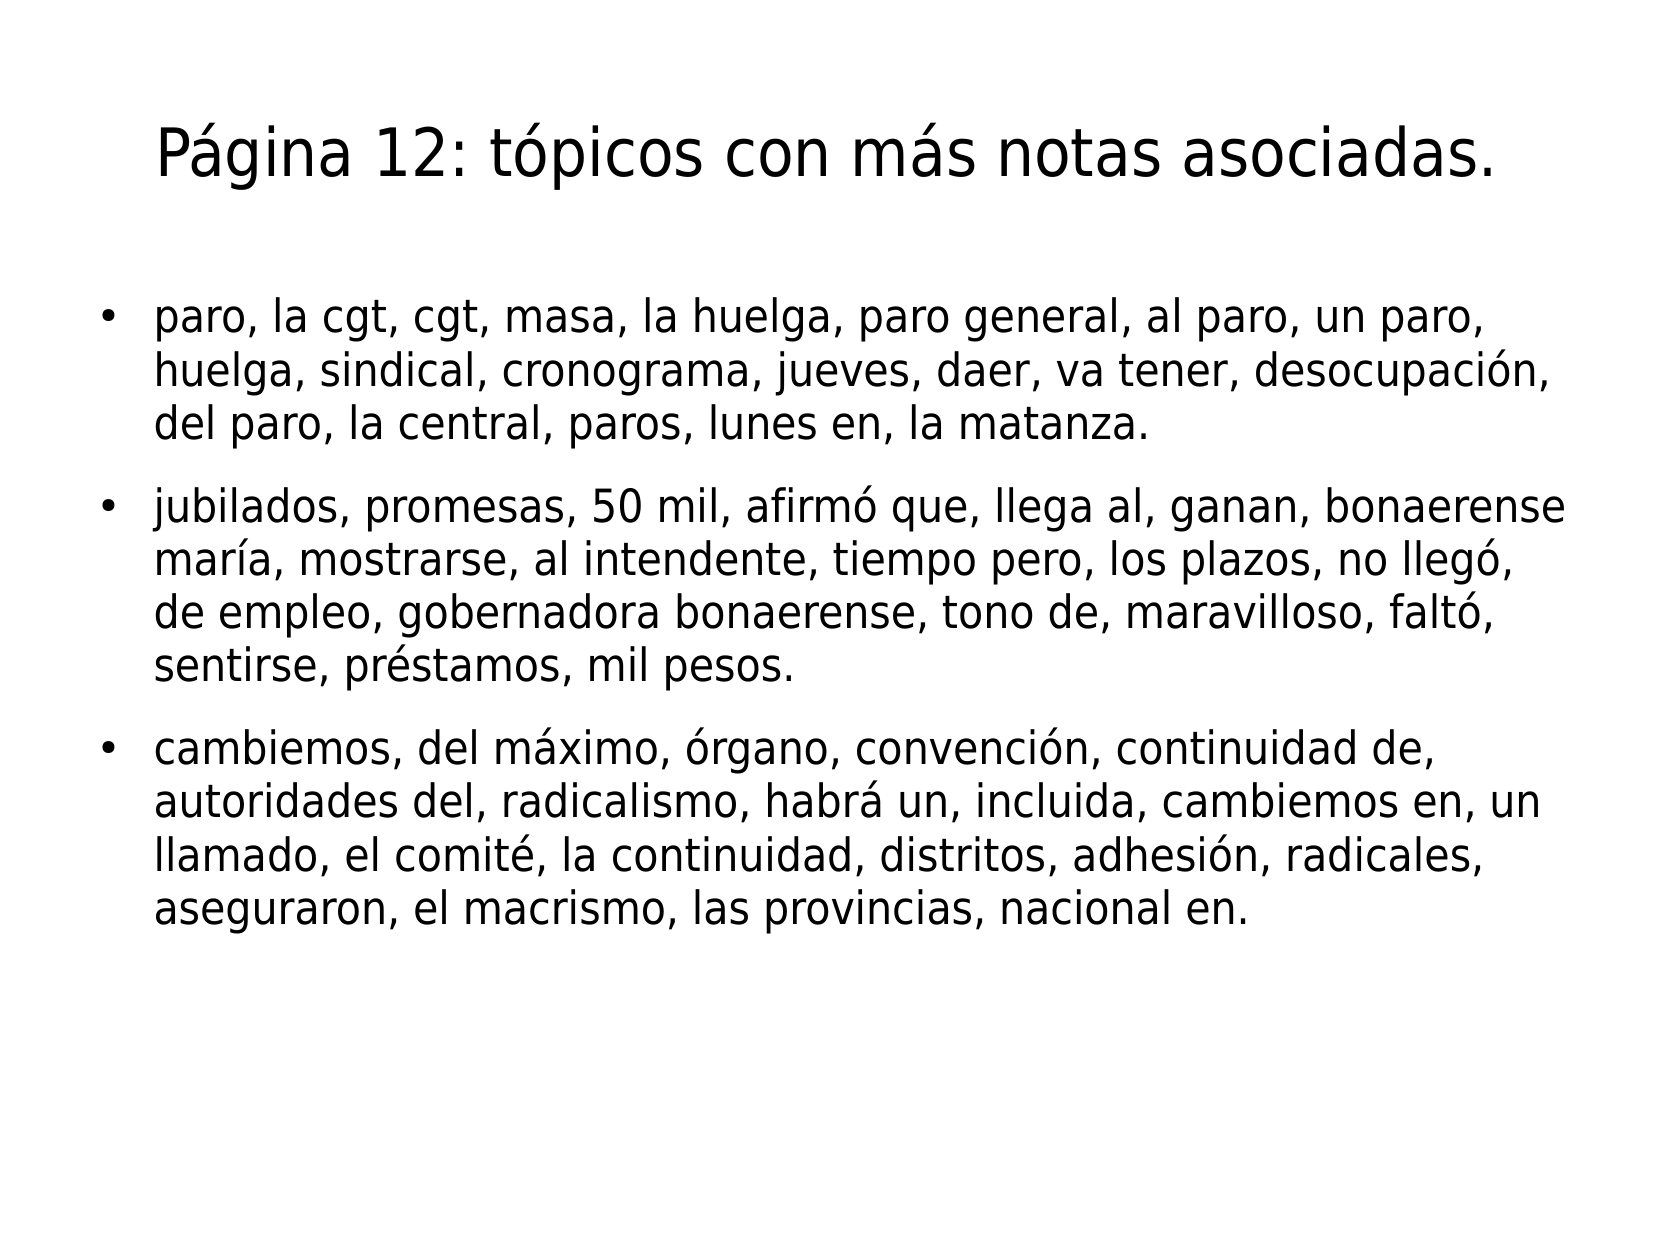

# Página 12: tópicos con más notas asociadas.
paro, la cgt, cgt, masa, la huelga, paro general, al paro, un paro, huelga, sindical, cronograma, jueves, daer, va tener, desocupación, del paro, la central, paros, lunes en, la matanza.
jubilados, promesas, 50 mil, afirmó que, llega al, ganan, bonaerense maría, mostrarse, al intendente, tiempo pero, los plazos, no llegó, de empleo, gobernadora bonaerense, tono de, maravilloso, faltó, sentirse, préstamos, mil pesos.
cambiemos, del máximo, órgano, convención, continuidad de, autoridades del, radicalismo, habrá un, incluida, cambiemos en, un llamado, el comité, la continuidad, distritos, adhesión, radicales, aseguraron, el macrismo, las provincias, nacional en.